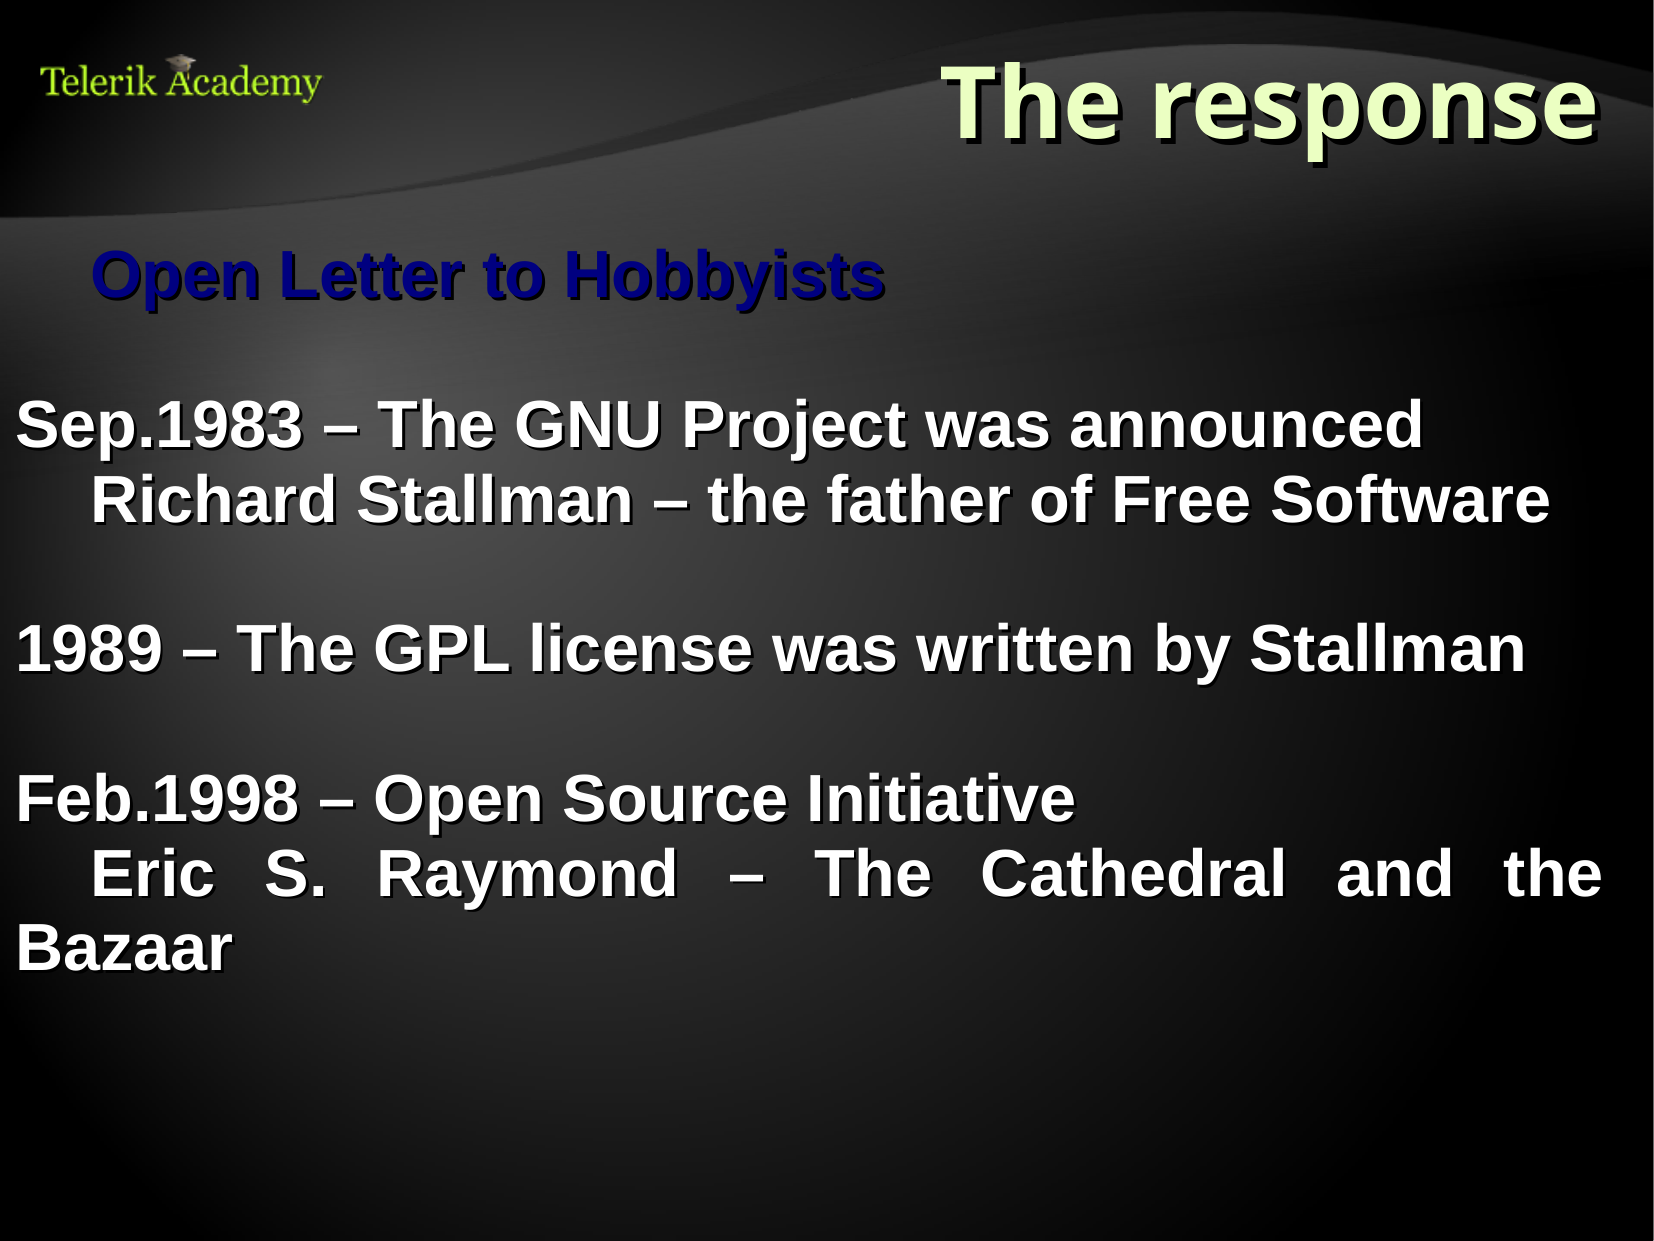

# The response
	Open Letter to Hobbyists
Sep.1983 – The GNU Project was announced
	Richard Stallman – the father of Free Software
1989 – The GPL license was written by Stallman
Feb.1998 – Open Source Initiative
	Eric S. Raymond – The Cathedral and the Bazaar